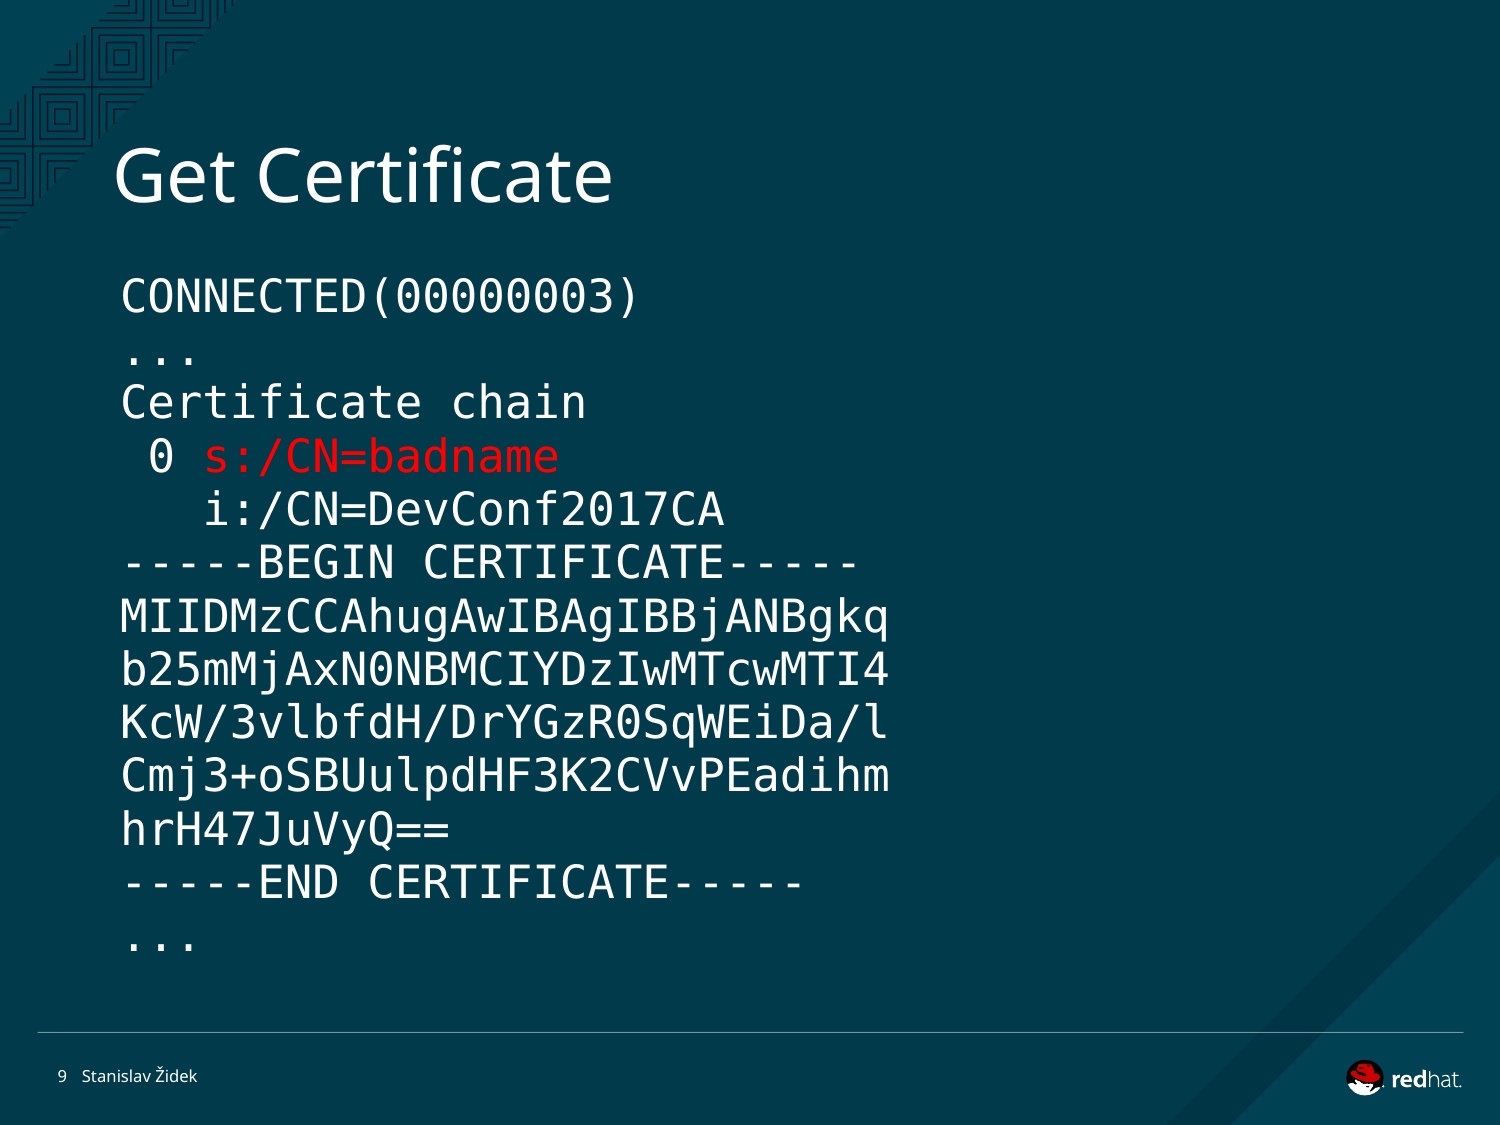

# Get Certificate
CONNECTED(00000003)
...
Certificate chain
 0 s:/CN=badname
 i:/CN=DevConf2017CA
-----BEGIN CERTIFICATE-----
MIIDMzCCAhugAwIBAgIBBjANBgkq
b25mMjAxN0NBMCIYDzIwMTcwMTI4
KcW/3vlbfdH/DrYGzR0SqWEiDa/l
Cmj3+oSBUulpdHF3K2CVvPEadihm
hrH47JuVyQ==
-----END CERTIFICATE-----
...
9
Stanislav Židek